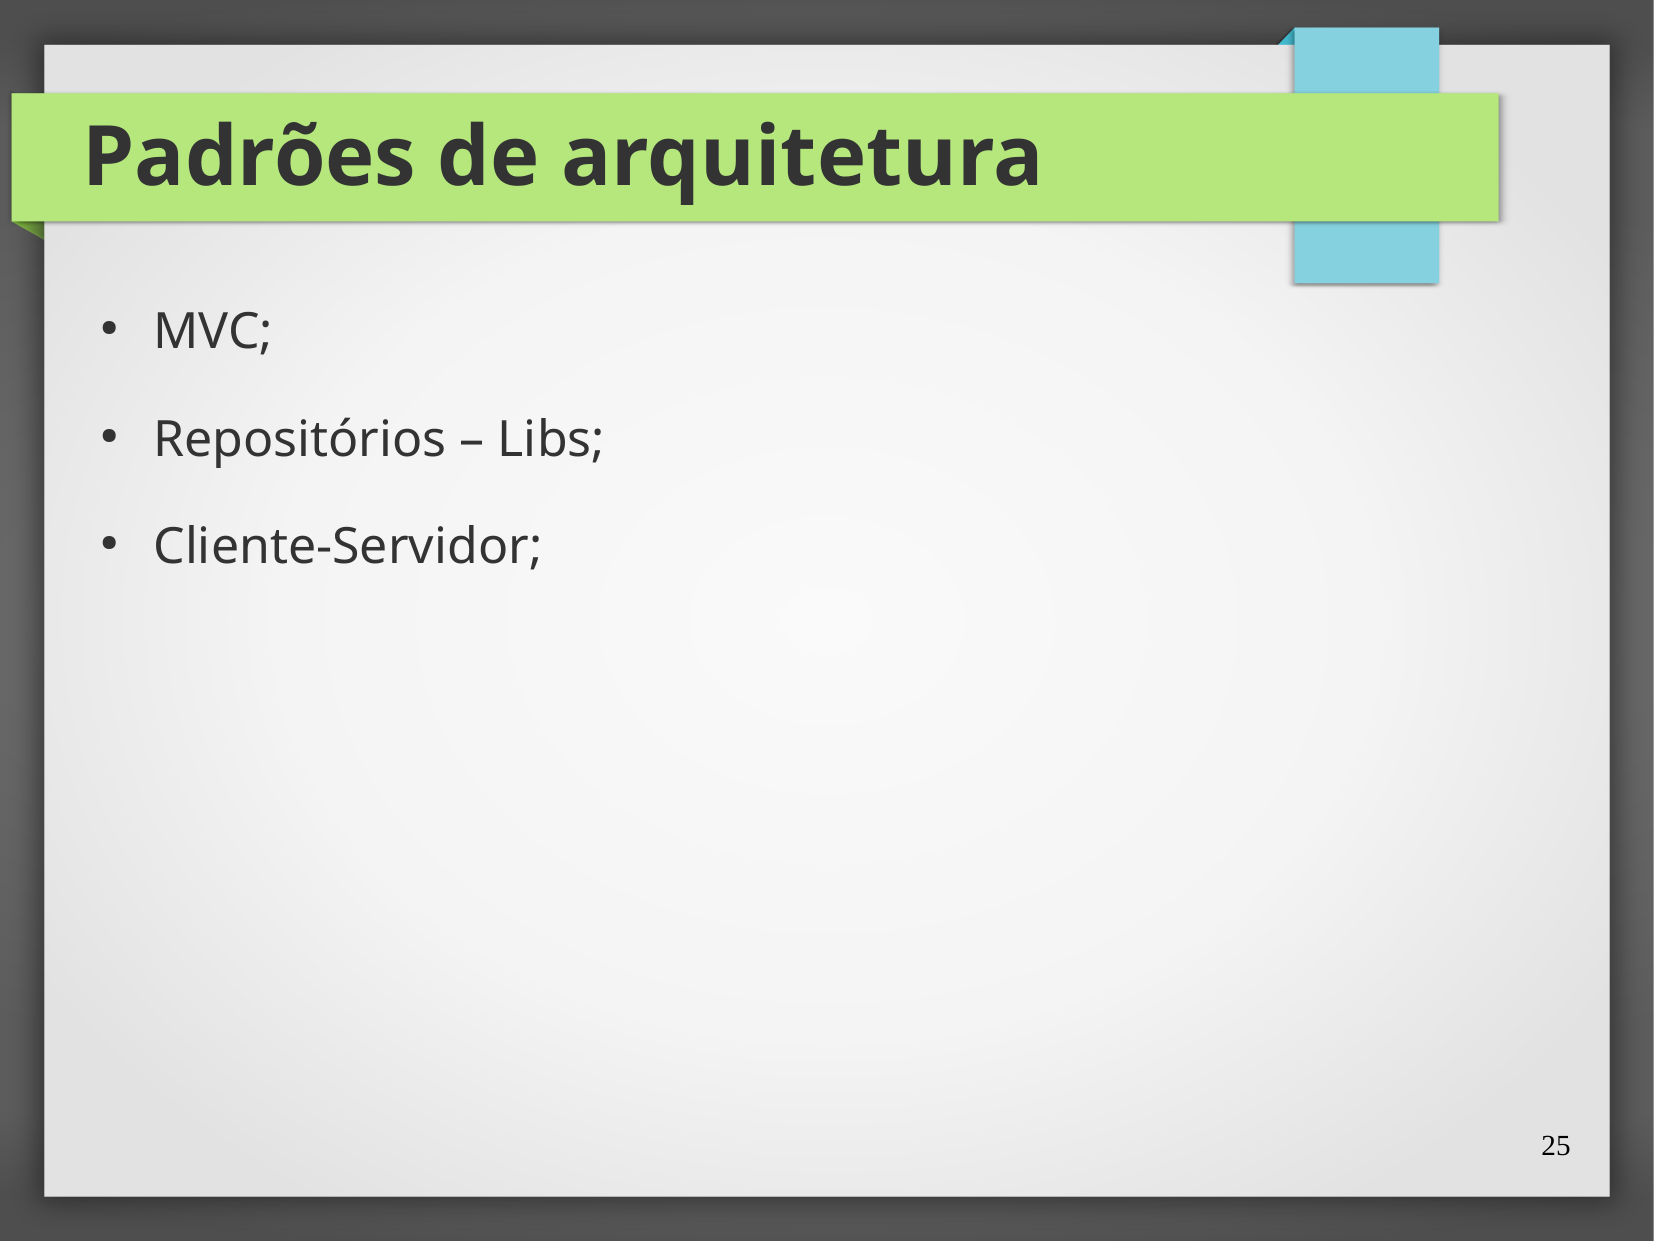

# Padrões de arquitetura
MVC;
Repositórios – Libs;
Cliente-Servidor;
25